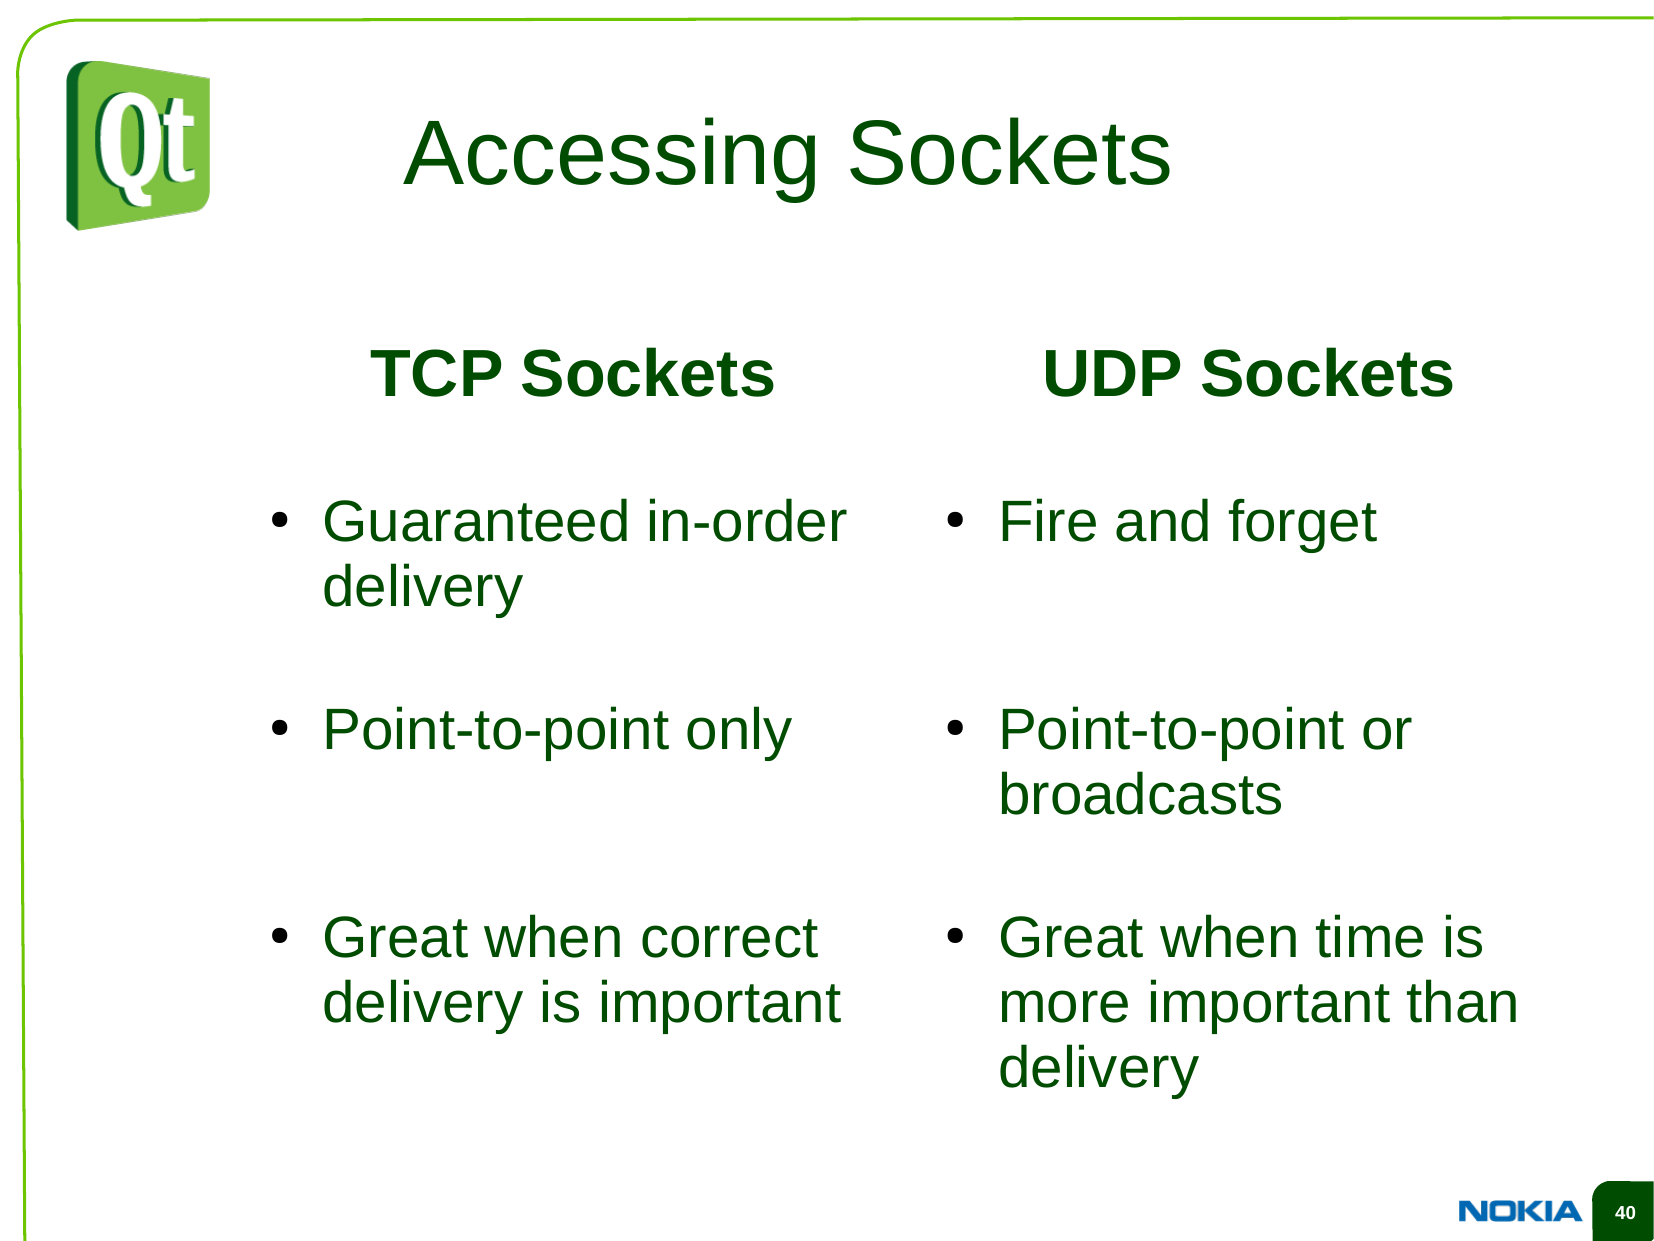

# Accessing Sockets
TCP Sockets
Guaranteed in-order delivery
Point-to-point only
Great when correct delivery is important
UDP Sockets
Fire and forget
Point-to-point or broadcasts
Great when time is more important than delivery